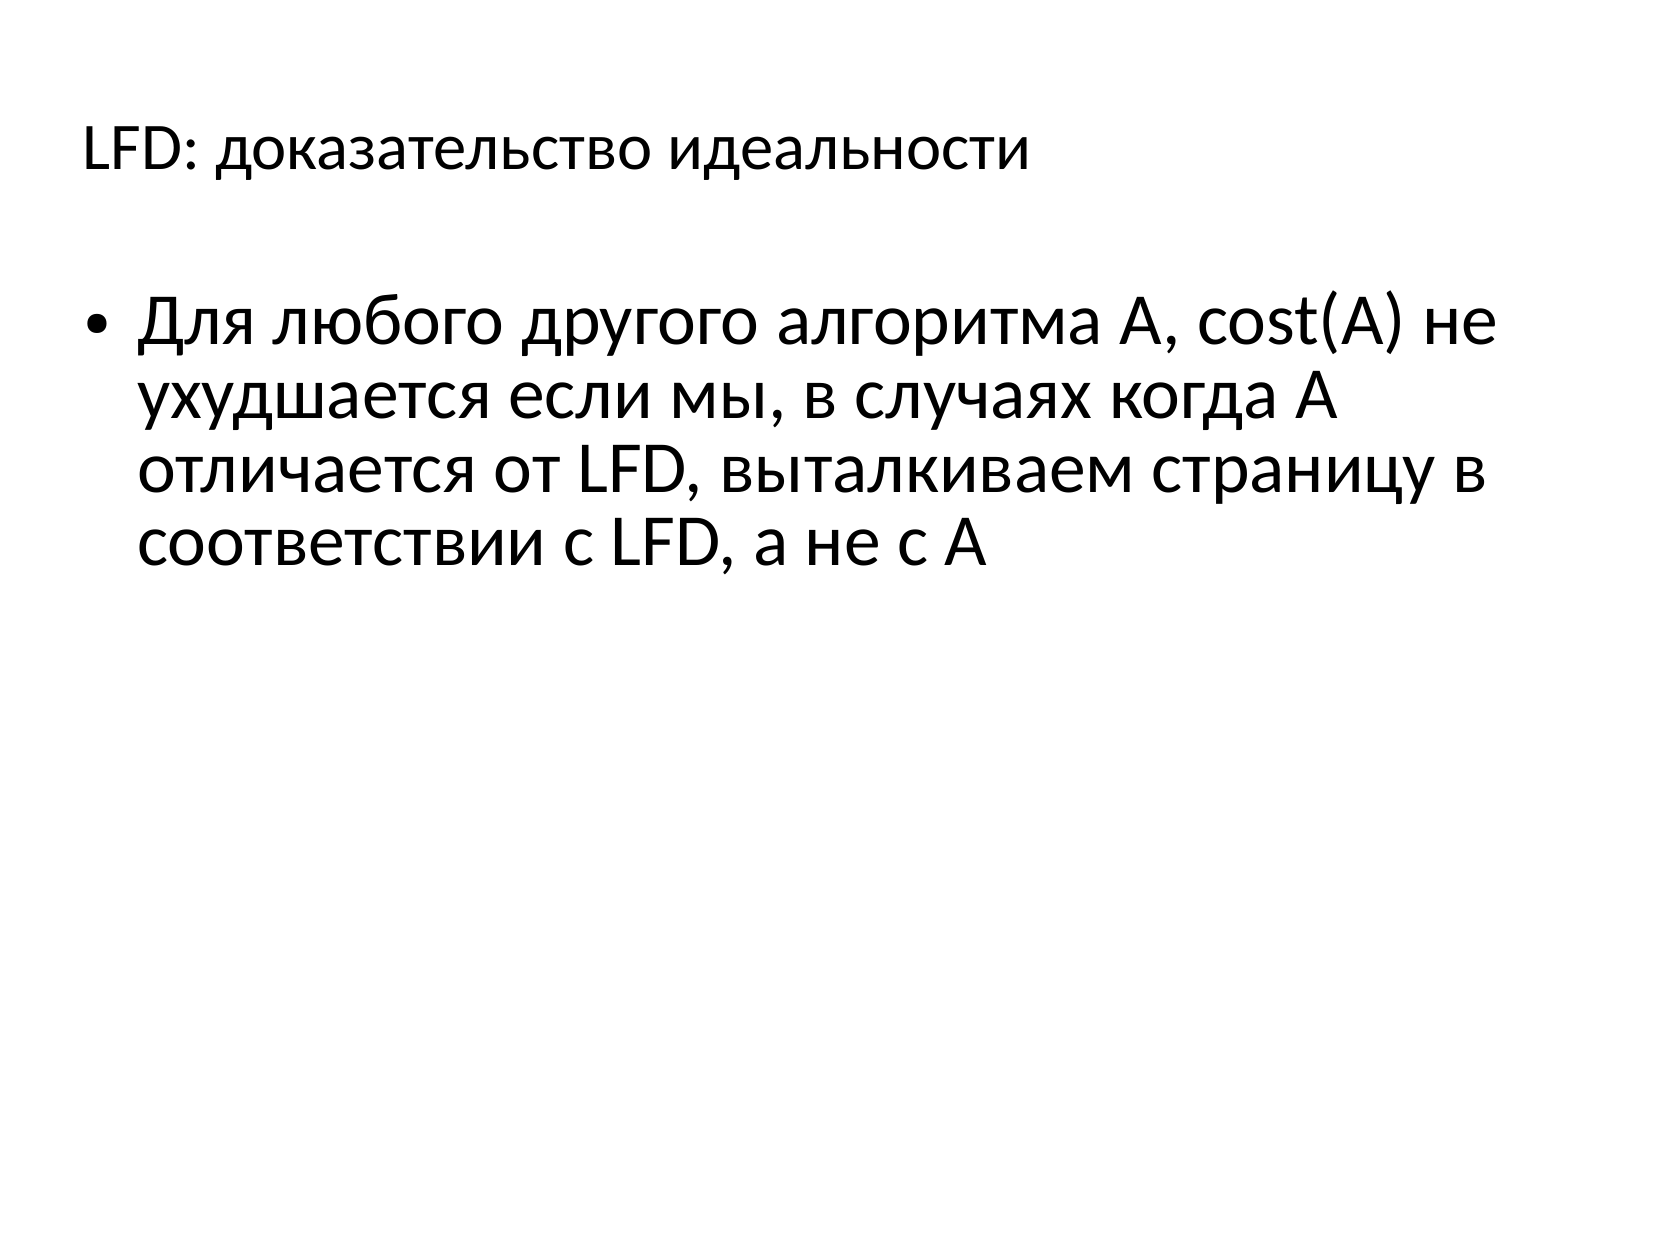

# LFD: доказательство идеальности
Для любого другого алгоритма А, cost(A) не ухудшается если мы, в случаях когда A отличается от LFD, выталкиваем страницу в соответствии с LFD, а не с A